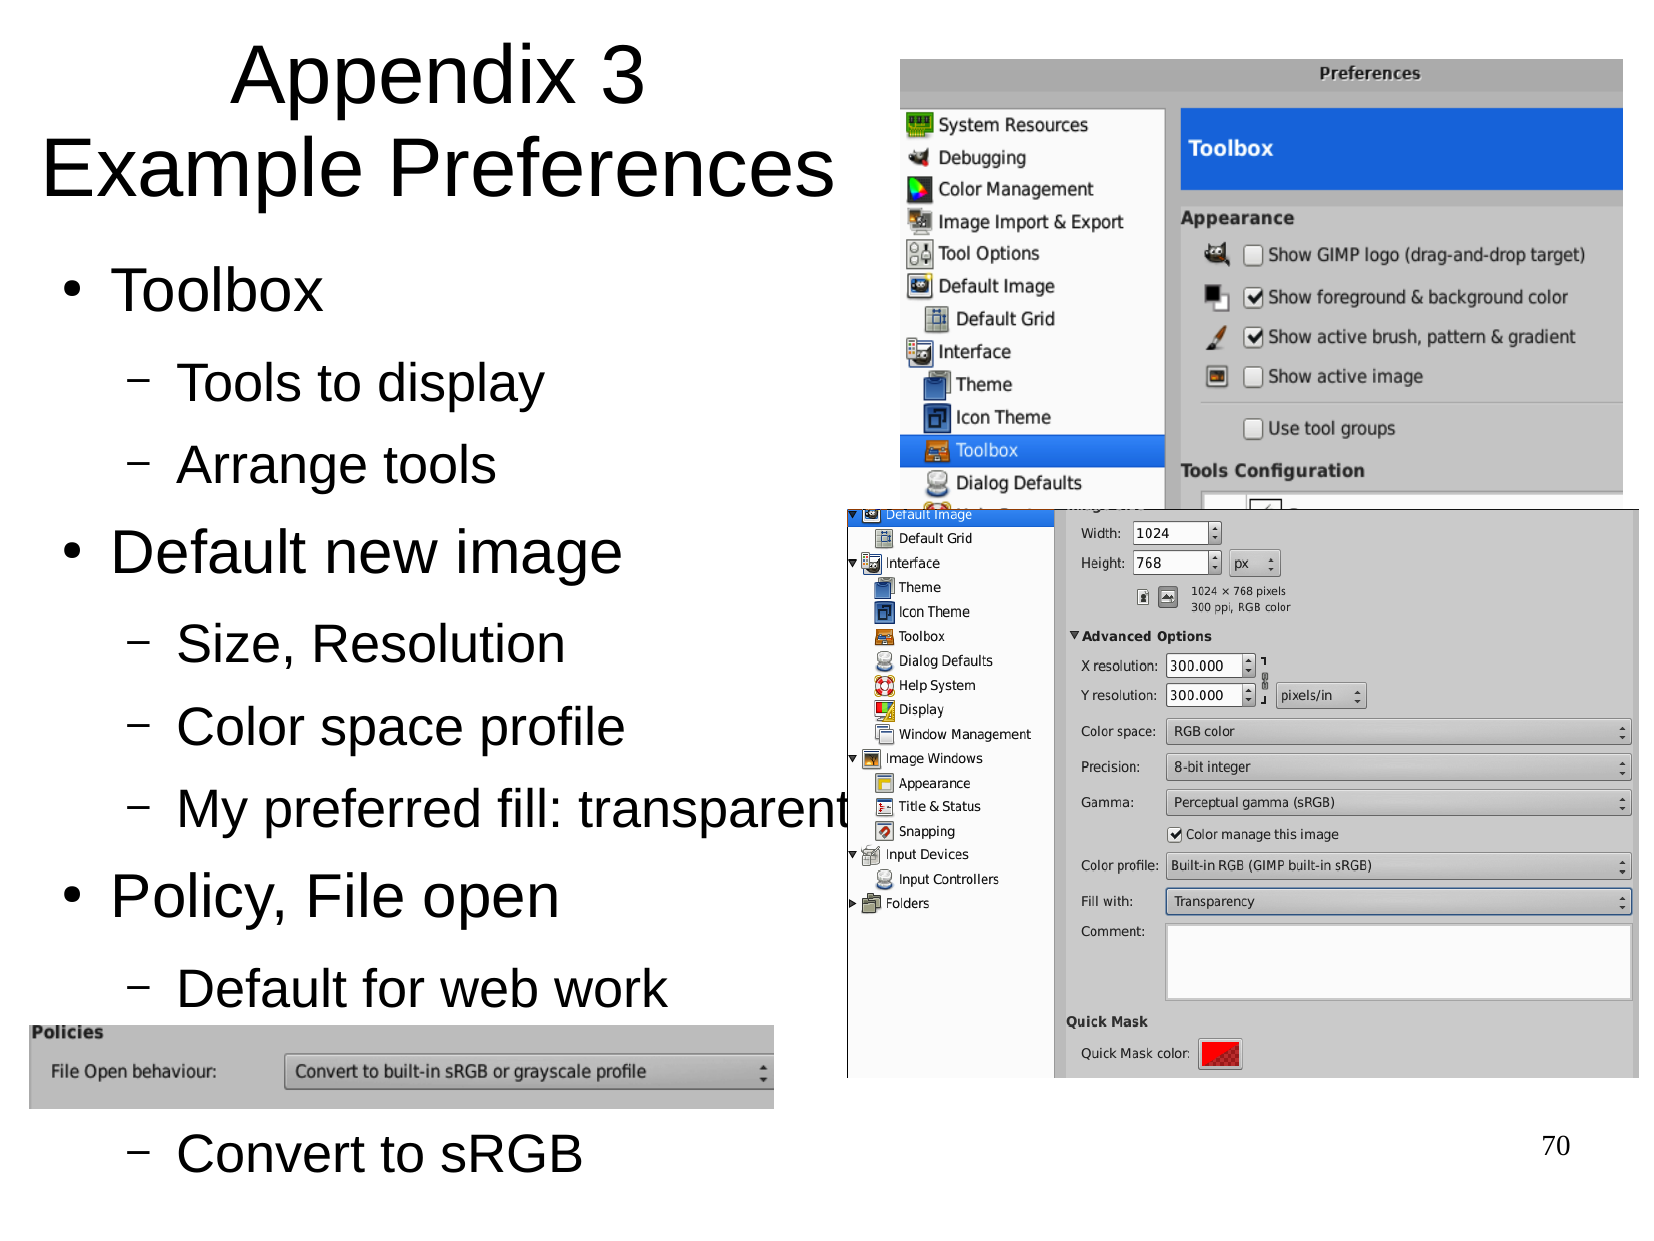

# Appendix 3 Example Preferences
Toolbox
Tools to display
Arrange tools
Default new image
Size, Resolution
Color space profile
My preferred fill: transparent
Policy, File open
Default for web work
Convert to sRGB
70